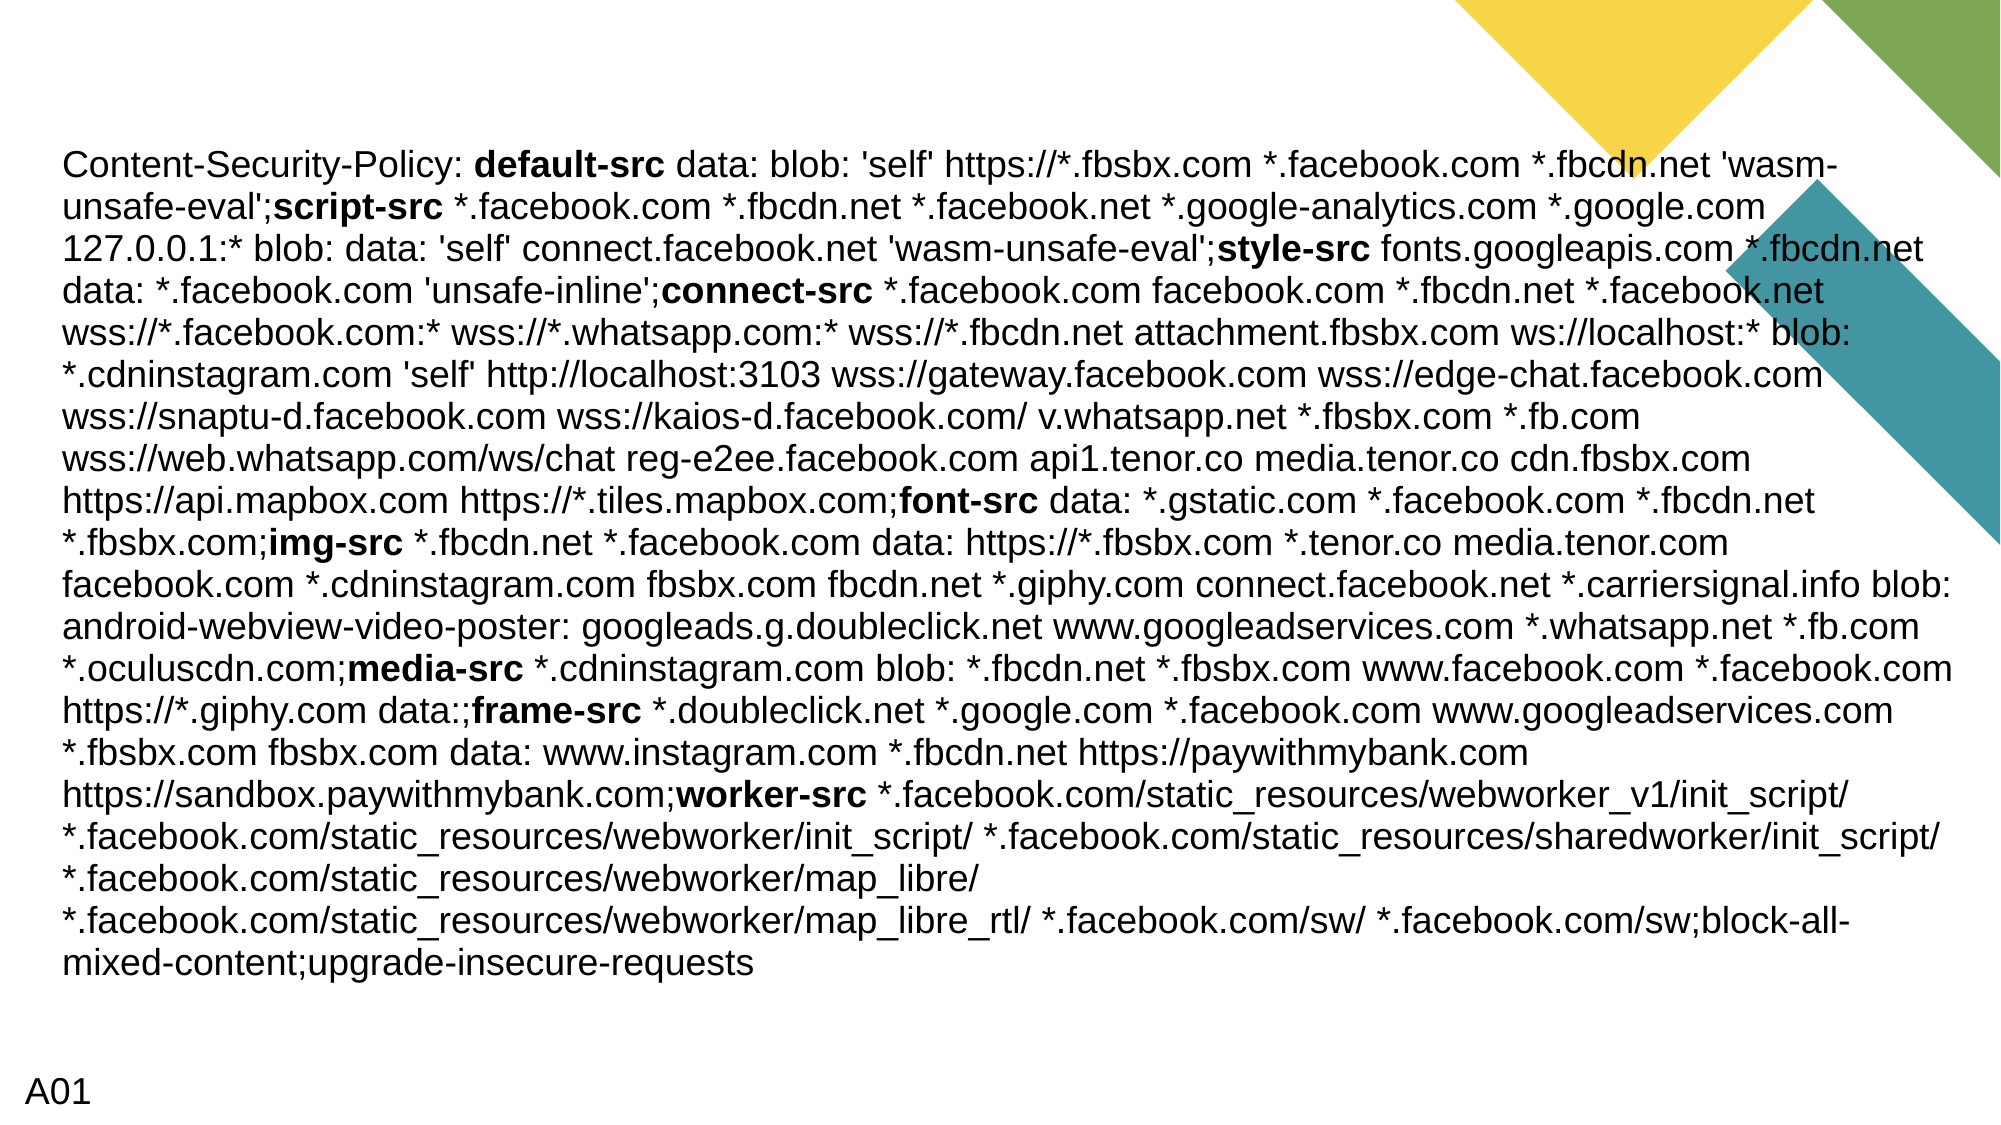

Content-Security-Policy: default-src data: blob: 'self' https://*.fbsbx.com *.facebook.com *.fbcdn.net 'wasm-unsafe-eval';script-src *.facebook.com *.fbcdn.net *.facebook.net *.google-analytics.com *.google.com 127.0.0.1:* blob: data: 'self' connect.facebook.net 'wasm-unsafe-eval';style-src fonts.googleapis.com *.fbcdn.net data: *.facebook.com 'unsafe-inline';connect-src *.facebook.com facebook.com *.fbcdn.net *.facebook.net wss://*.facebook.com:* wss://*.whatsapp.com:* wss://*.fbcdn.net attachment.fbsbx.com ws://localhost:* blob: *.cdninstagram.com 'self' http://localhost:3103 wss://gateway.facebook.com wss://edge-chat.facebook.com wss://snaptu-d.facebook.com wss://kaios-d.facebook.com/ v.whatsapp.net *.fbsbx.com *.fb.com wss://web.whatsapp.com/ws/chat reg-e2ee.facebook.com api1.tenor.co media.tenor.co cdn.fbsbx.com https://api.mapbox.com https://*.tiles.mapbox.com;font-src data: *.gstatic.com *.facebook.com *.fbcdn.net *.fbsbx.com;img-src *.fbcdn.net *.facebook.com data: https://*.fbsbx.com *.tenor.co media.tenor.com facebook.com *.cdninstagram.com fbsbx.com fbcdn.net *.giphy.com connect.facebook.net *.carriersignal.info blob: android-webview-video-poster: googleads.g.doubleclick.net www.googleadservices.com *.whatsapp.net *.fb.com *.oculuscdn.com;media-src *.cdninstagram.com blob: *.fbcdn.net *.fbsbx.com www.facebook.com *.facebook.com https://*.giphy.com data:;frame-src *.doubleclick.net *.google.com *.facebook.com www.googleadservices.com *.fbsbx.com fbsbx.com data: www.instagram.com *.fbcdn.net https://paywithmybank.com https://sandbox.paywithmybank.com;worker-src *.facebook.com/static_resources/webworker_v1/init_script/ *.facebook.com/static_resources/webworker/init_script/ *.facebook.com/static_resources/sharedworker/init_script/ *.facebook.com/static_resources/webworker/map_libre/ *.facebook.com/static_resources/webworker/map_libre_rtl/ *.facebook.com/sw/ *.facebook.com/sw;block-all-mixed-content;upgrade-insecure-requests
A01